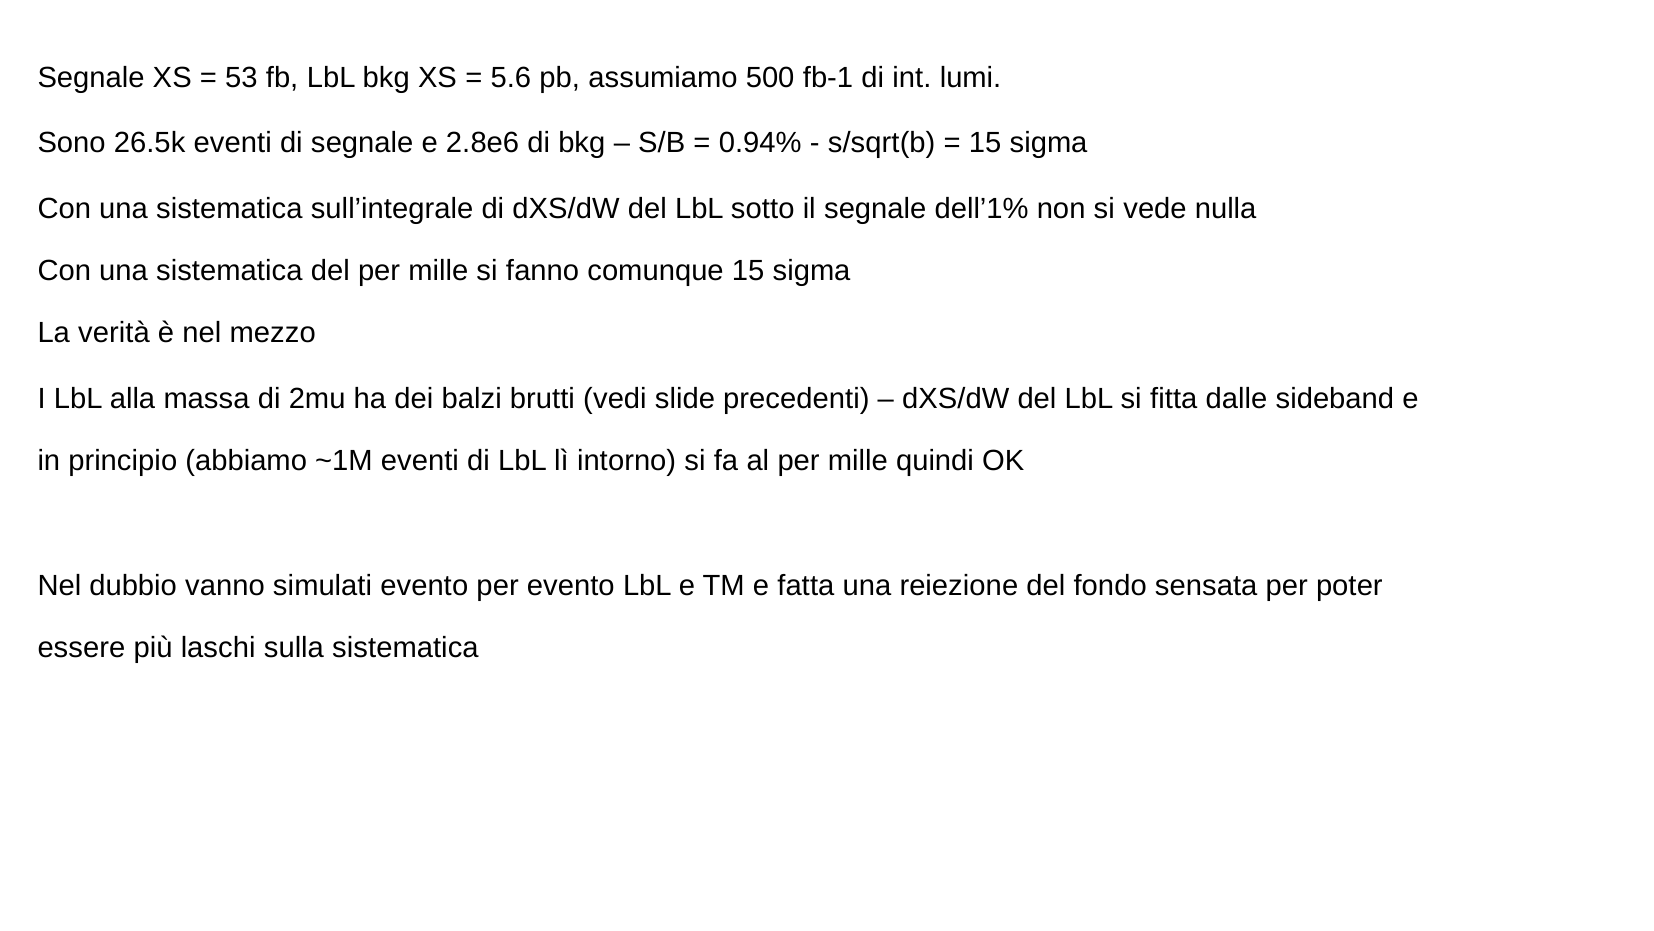

# Segnale XS = 53 fb, LbL bkg XS = 5.6 pb, assumiamo 500 fb-1 di int. lumi. Sono 26.5k eventi di segnale e 2.8e6 di bkg – S/B = 0.94% - s/sqrt(b) = 15 sigma Con una sistematica sull’integrale di dXS/dW del LbL sotto il segnale dell’1% non si vede nulla
Con una sistematica del per mille si fanno comunque 15 sigma
La verità è nel mezzo
I LbL alla massa di 2mu ha dei balzi brutti (vedi slide precedenti) – dXS/dW del LbL si fitta dalle sideband e
in principio (abbiamo ~1M eventi di LbL lì intorno) si fa al per mille quindi OK
Nel dubbio vanno simulati evento per evento LbL e TM e fatta una reiezione del fondo sensata per poter
essere più laschi sulla sistematica